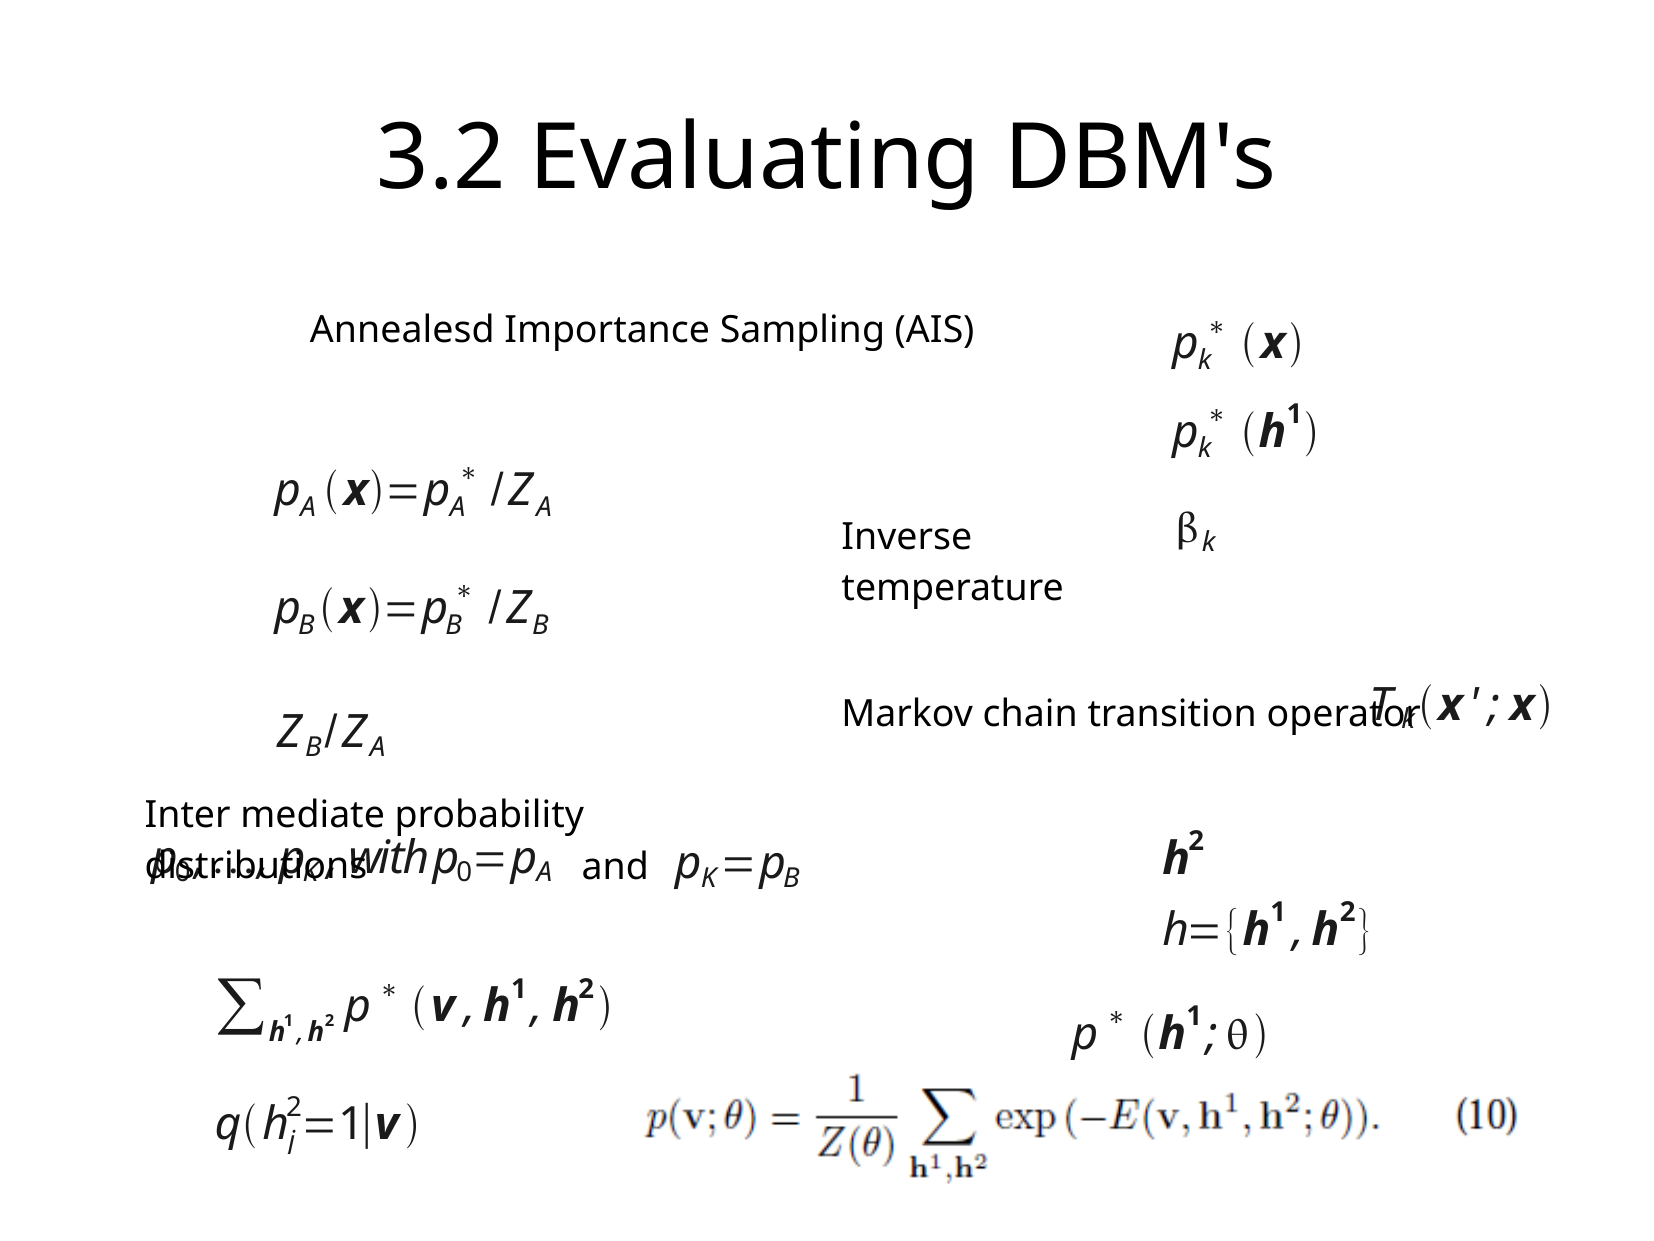

# 3.2 Evaluating DBM's
Annealesd Importance Sampling (AIS)
Inverse temperature
Markov chain transition operator
Inter mediate probability distributions
and